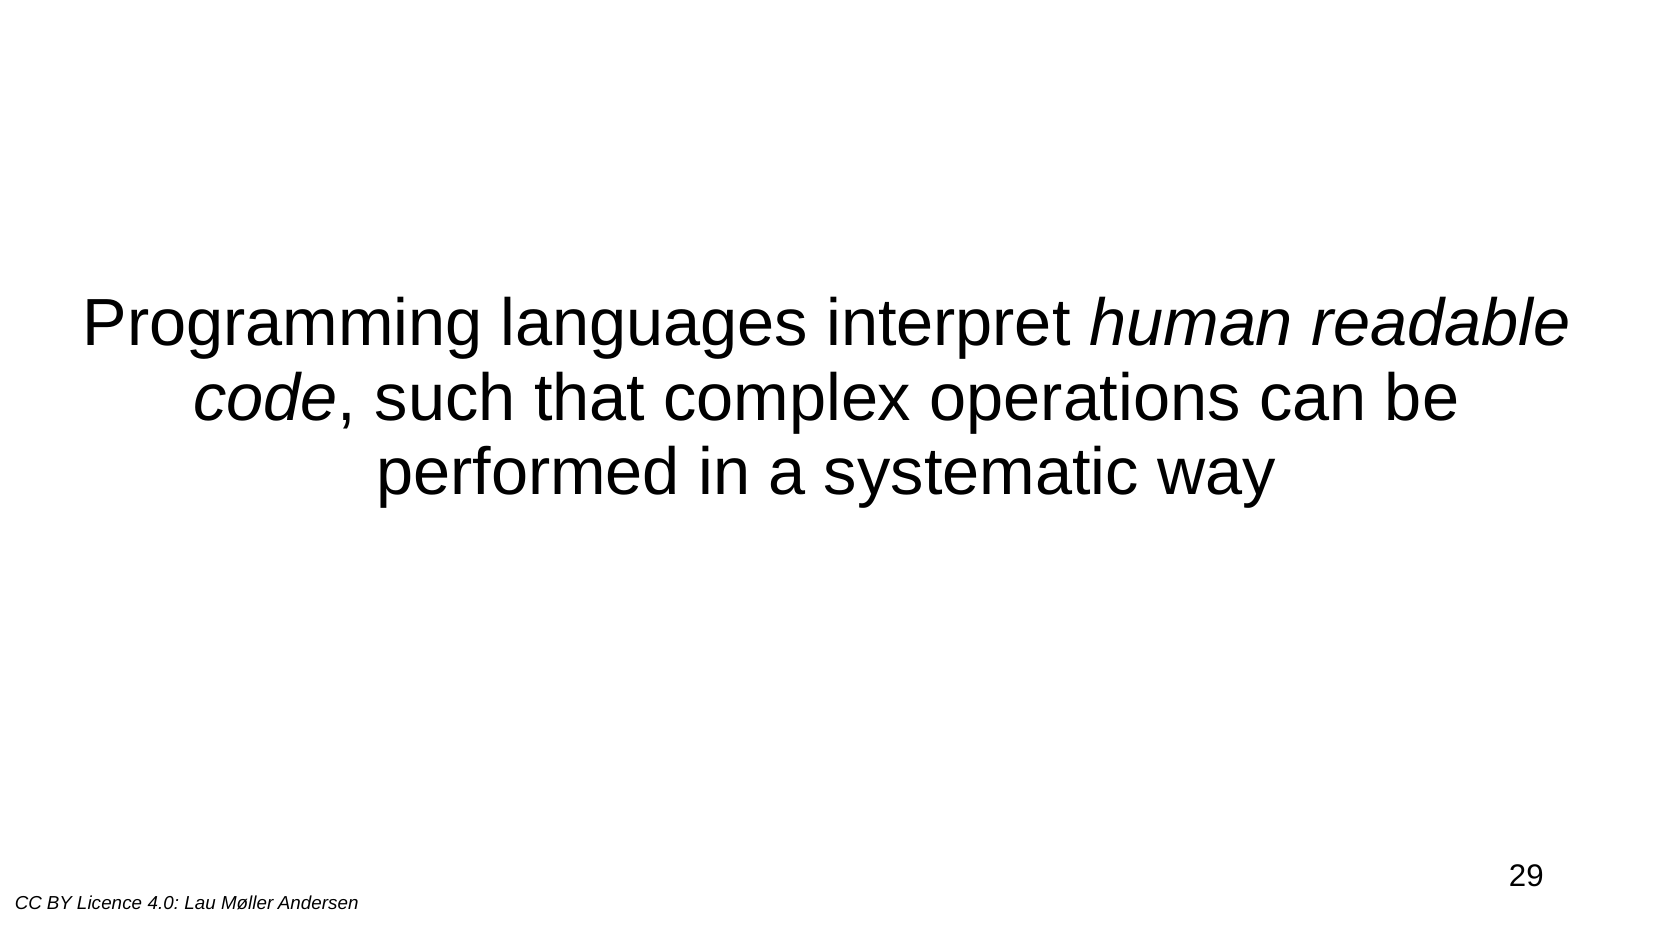

# Programming languages interpret human readable code, such that complex operations can be performed in a systematic way
CC BY Licence 4.0: Lau Møller Andersen